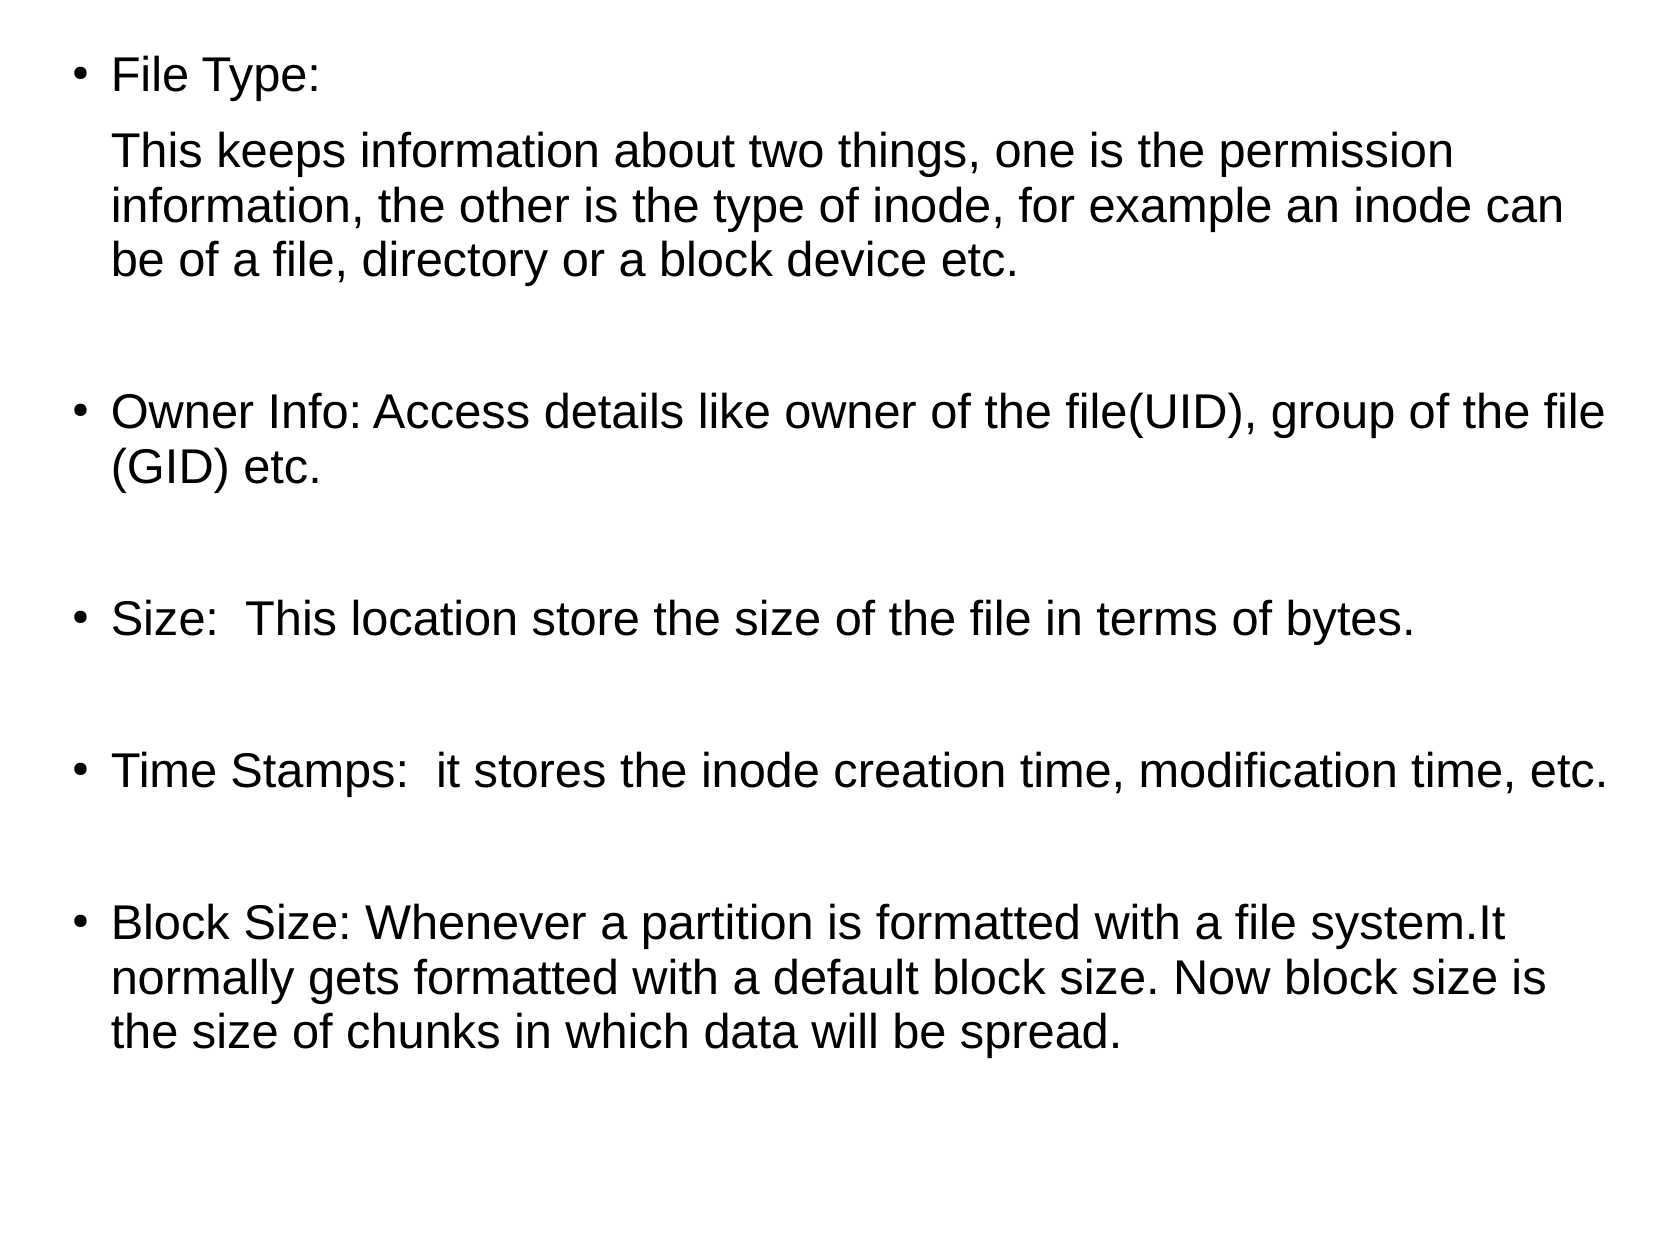

# File Type:
This keeps information about two things, one is the permission information, the other is the type of inode, for example an inode can be of a file, directory or a block device etc.
Owner Info: Access details like owner of the file(UID), group of the file (GID) etc.
Size: This location store the size of the file in terms of bytes.
Time Stamps: it stores the inode creation time, modification time, etc.
Block Size: Whenever a partition is formatted with a file system.It normally gets formatted with a default block size. Now block size is the size of chunks in which data will be spread.